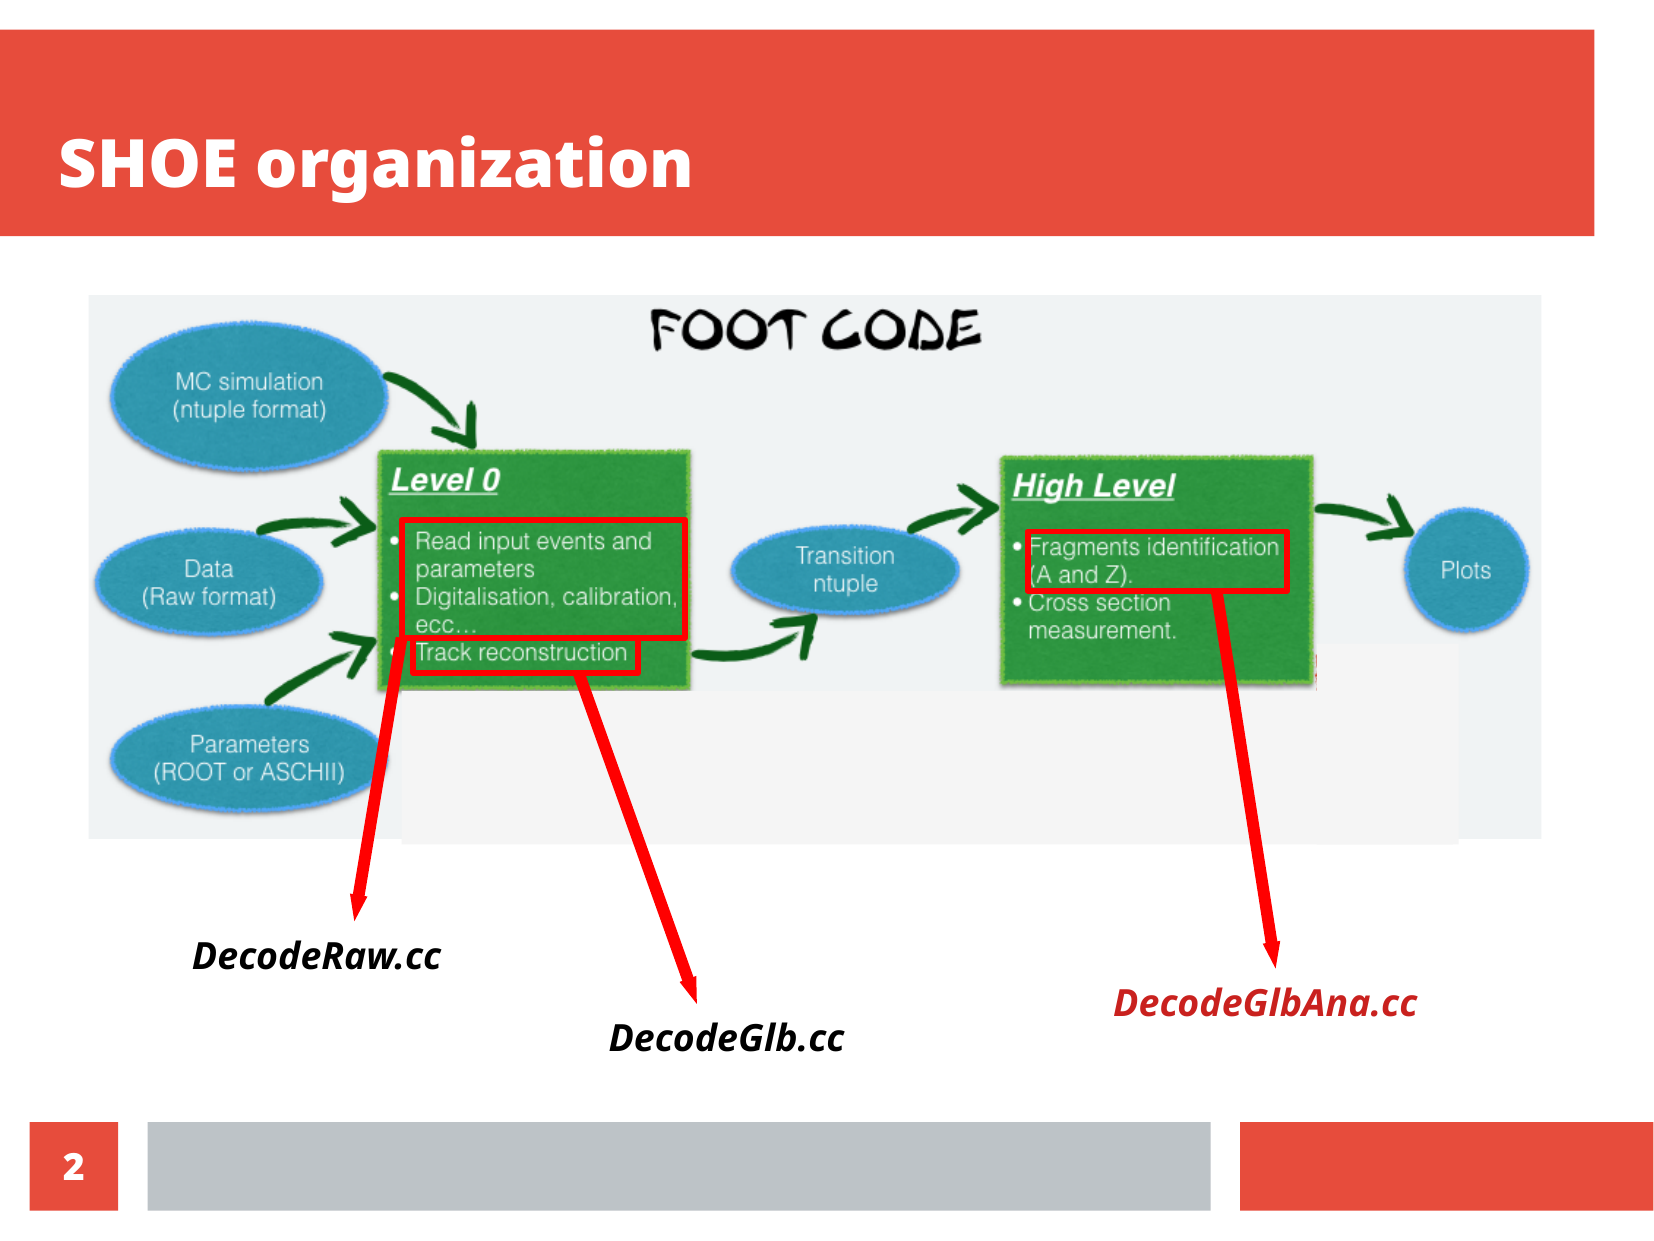

# SHOE organization
DecodeRaw.cc
DecodeGlbAna.cc
DecodeGlb.cc
2